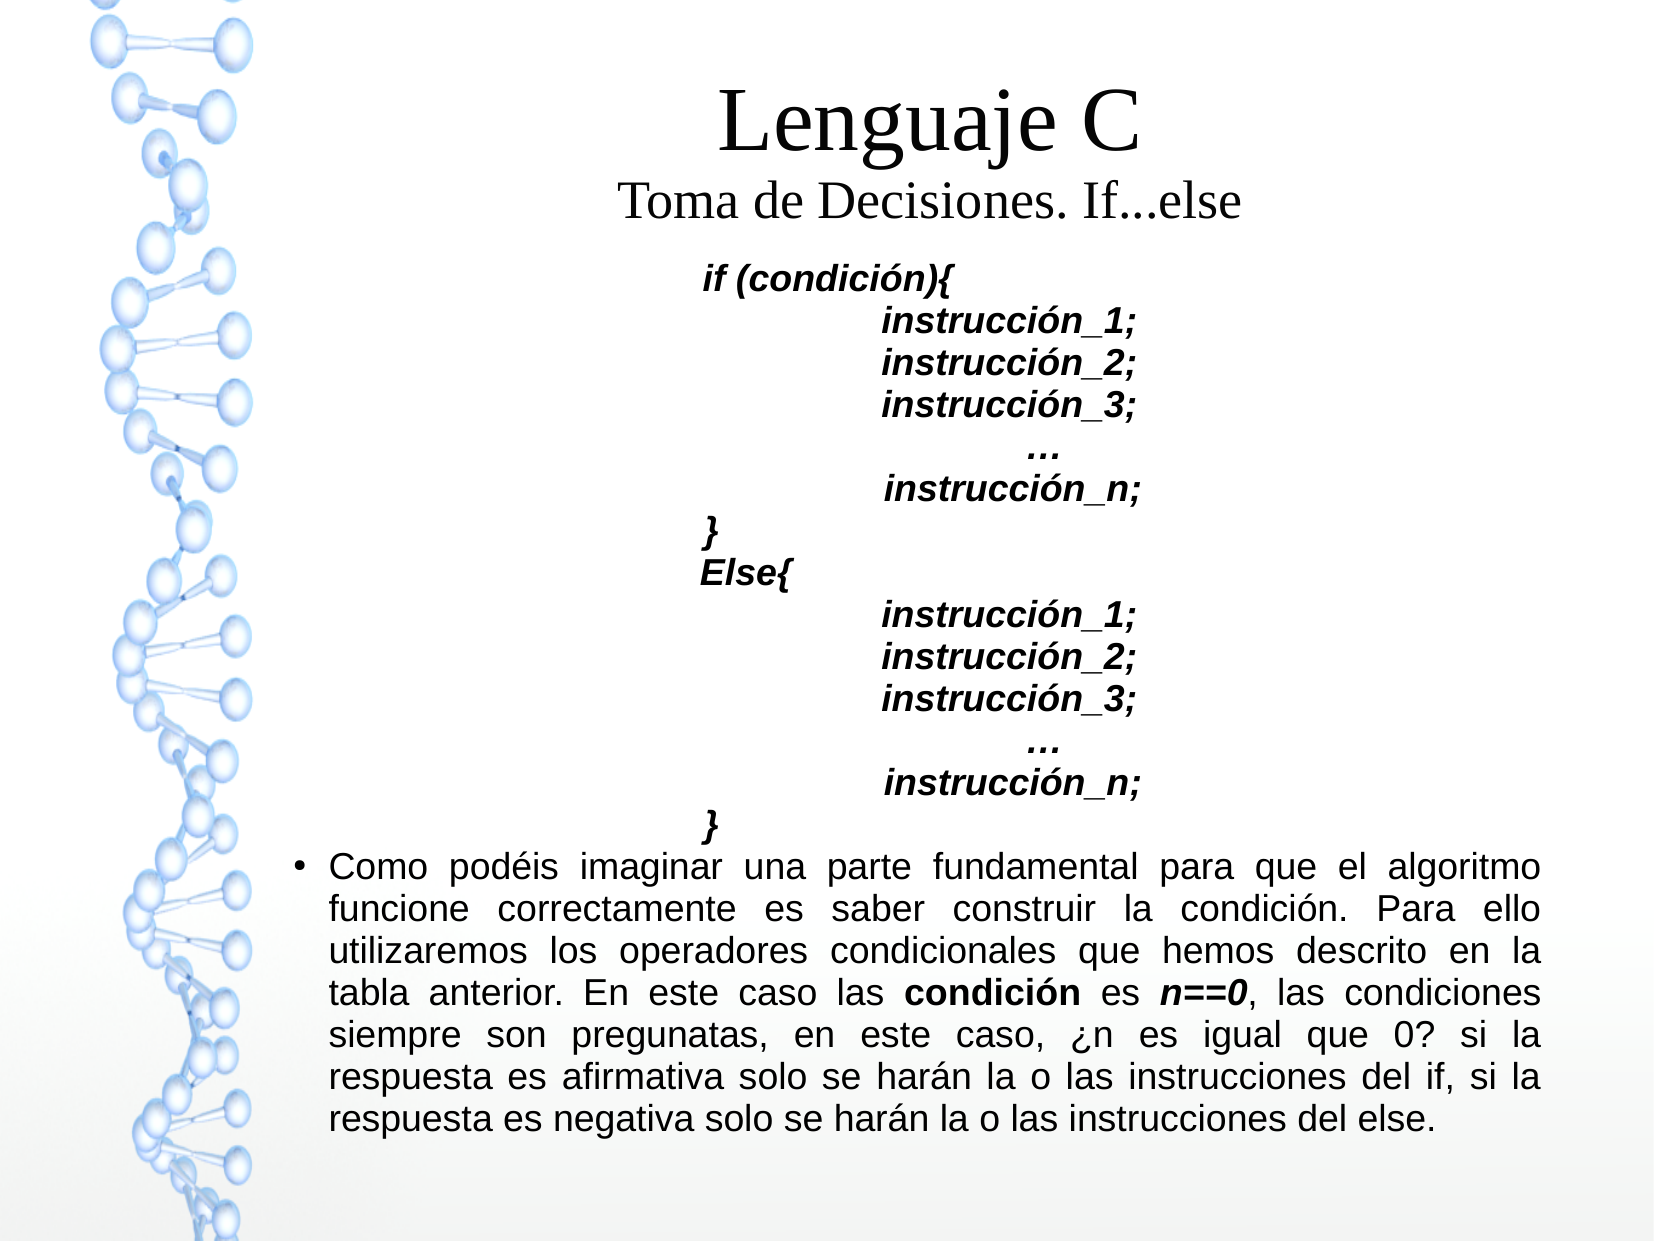

# Lenguaje C Toma de Decisiones. If...else
 if (condición){
 instrucción_1;
 instrucción_2;
 instrucción_3;
 …
								instrucción_n;										 }
 Else{
 instrucción_1;
 instrucción_2;
 instrucción_3;
 …
								instrucción_n;										 }
Como podéis imaginar una parte fundamental para que el algoritmo funcione correctamente es saber construir la condición. Para ello utilizaremos los operadores condicionales que hemos descrito en la tabla anterior. En este caso las condición es n==0, las condiciones siempre son pregunatas, en este caso, ¿n es igual que 0? si la respuesta es afirmativa solo se harán la o las instrucciones del if, si la respuesta es negativa solo se harán la o las instrucciones del else.